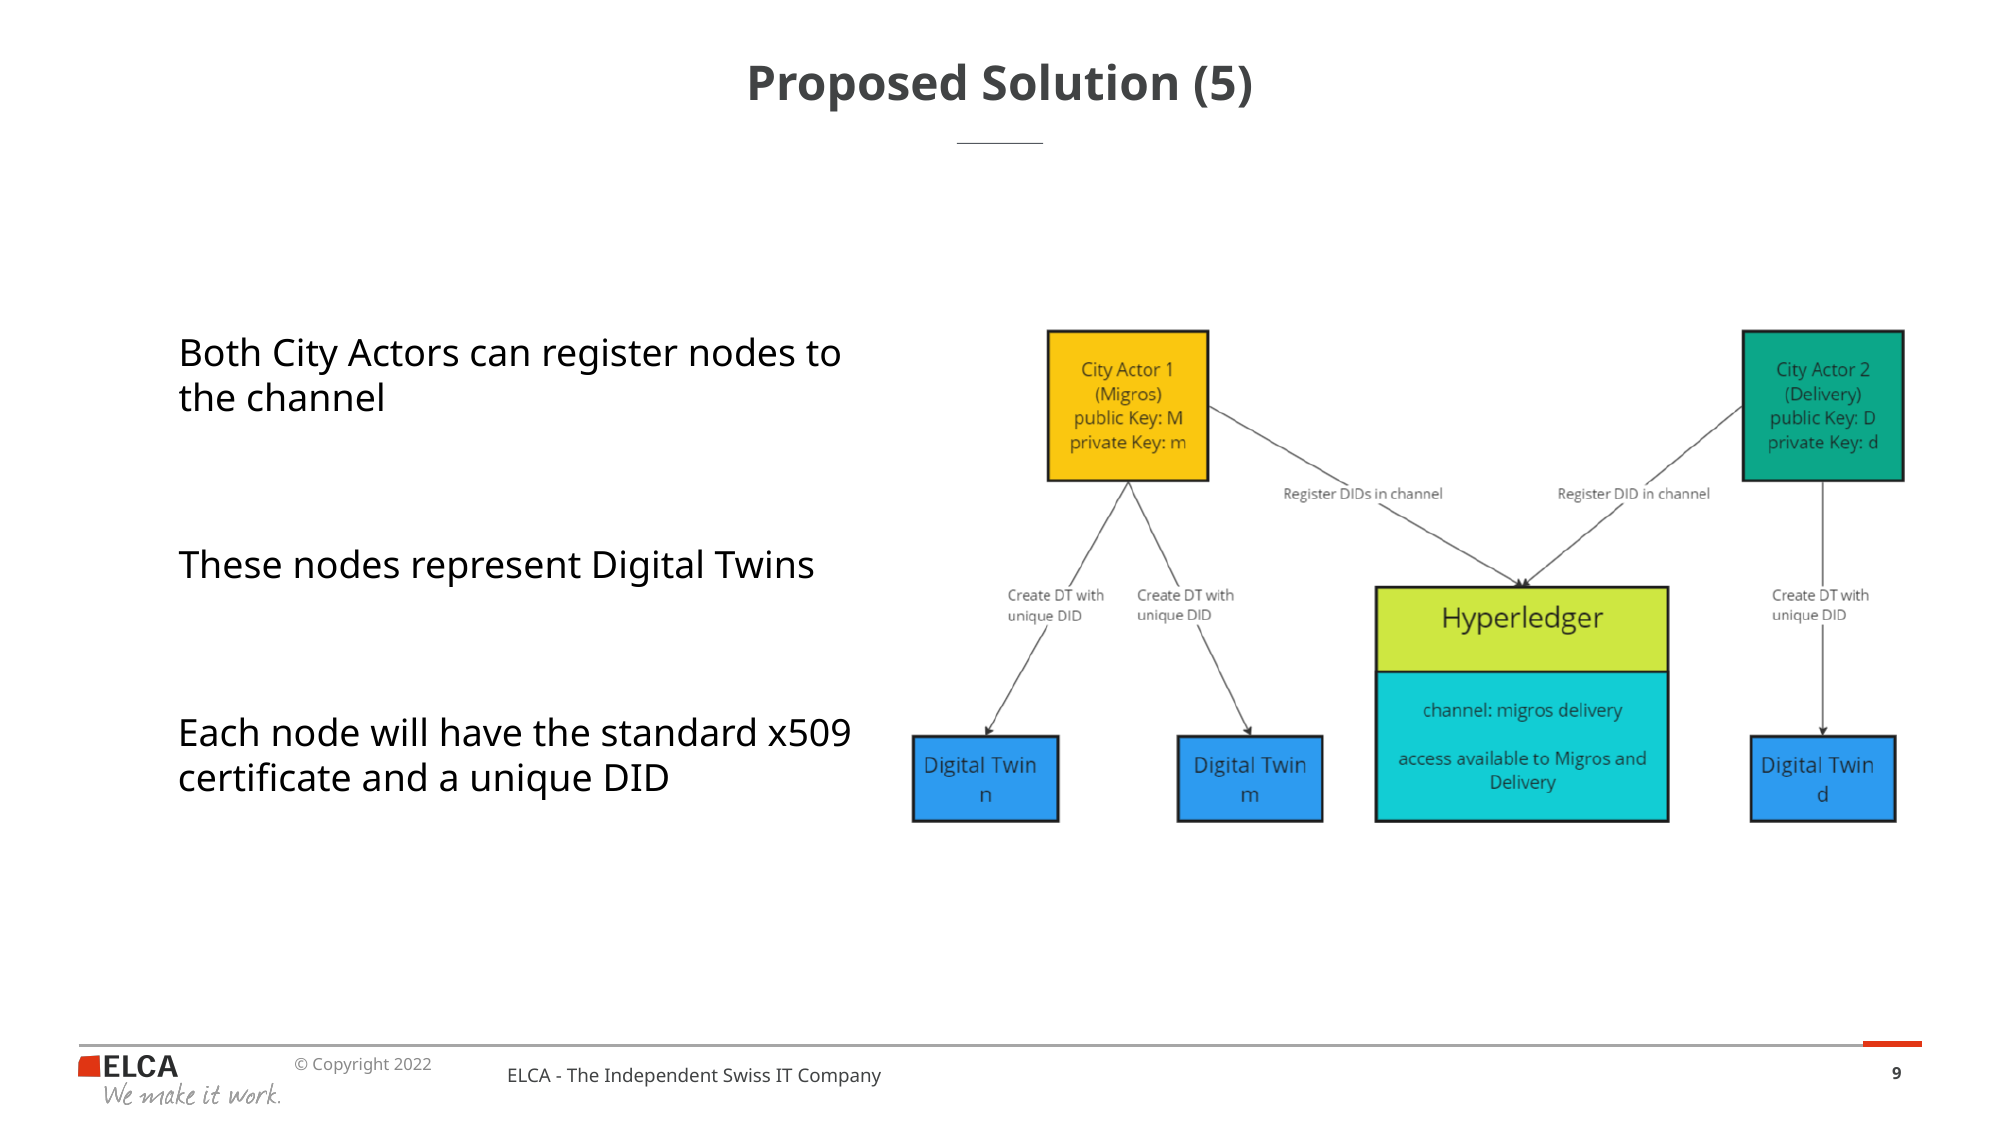

# Proposed Solution (5)
Both City Actors can register nodes to the channel
These nodes represent Digital Twins
Each node will have the standard x509 certificate and a unique DID
ELCA - The Independent Swiss IT Company